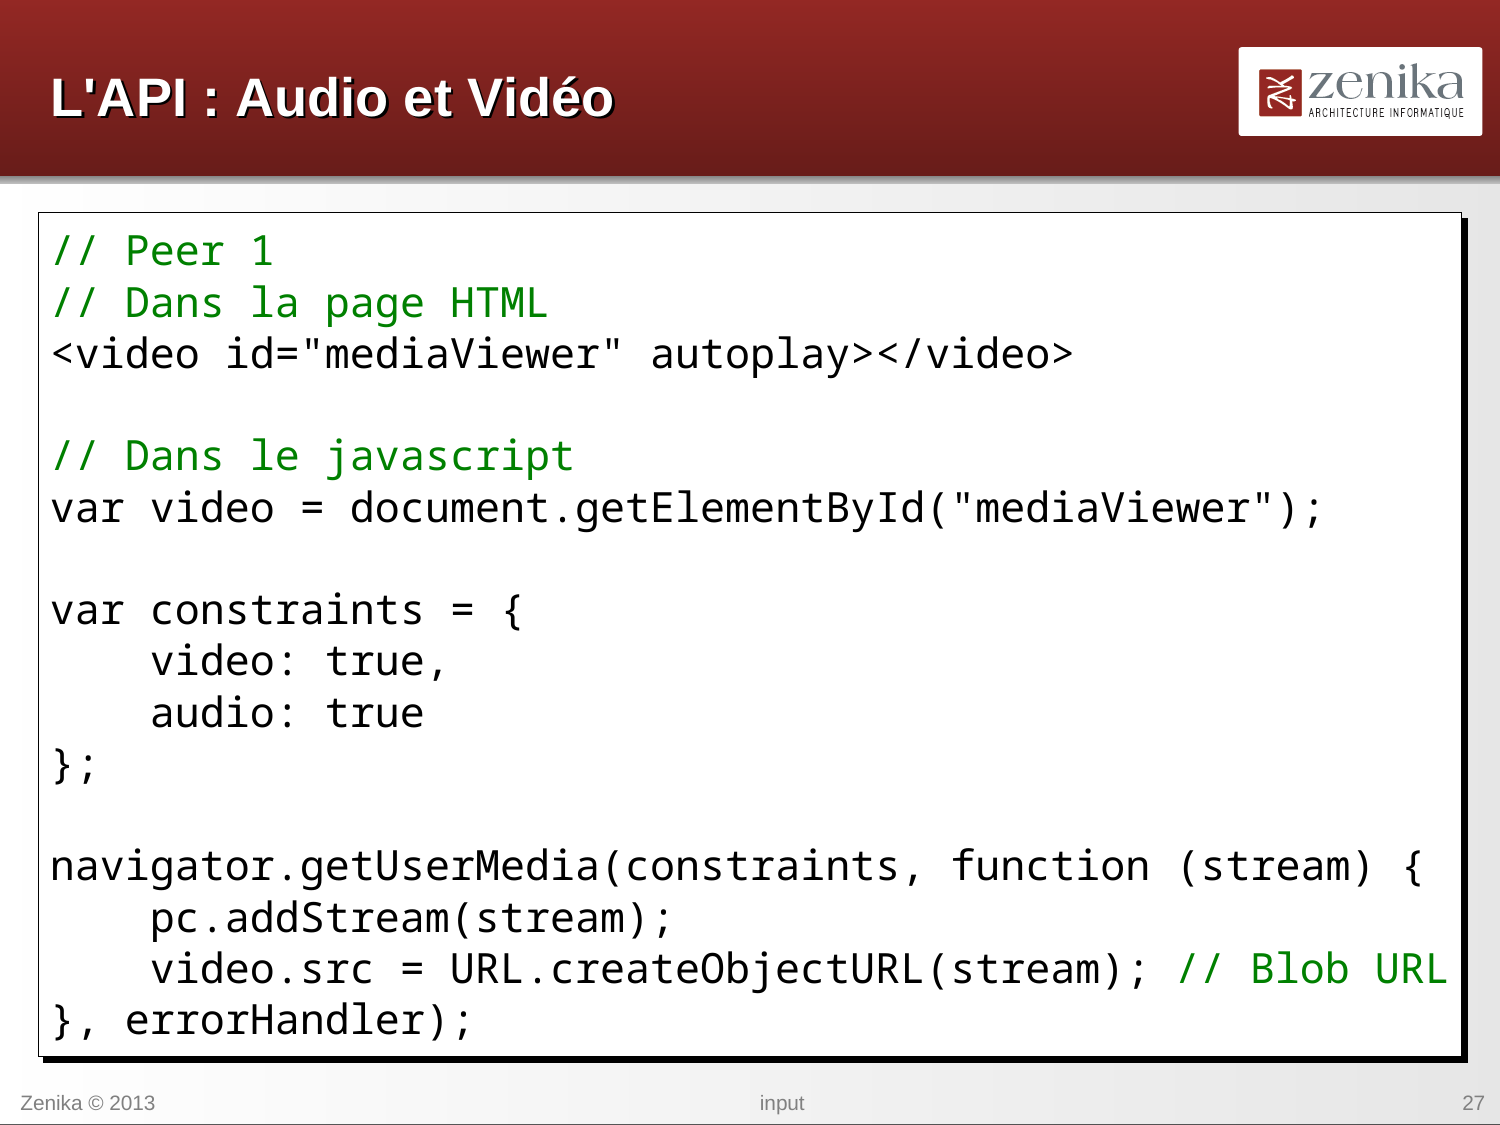

# L'API : Audio et Vidéo
// Peer 1
// Dans la page HTML
<video id="mediaViewer" autoplay></video>
// Dans le javascript
var video = document.getElementById("mediaViewer");
var constraints = {
 video: true,
 audio: true
};
navigator.getUserMedia(constraints, function (stream) {
 pc.addStream(stream);
 video.src = URL.createObjectURL(stream); // Blob URL
}, errorHandler);
Selon le navigateur, URL.createObjectURL n'est pas forcément nécessaire et le stream peut être affecté directement au src.